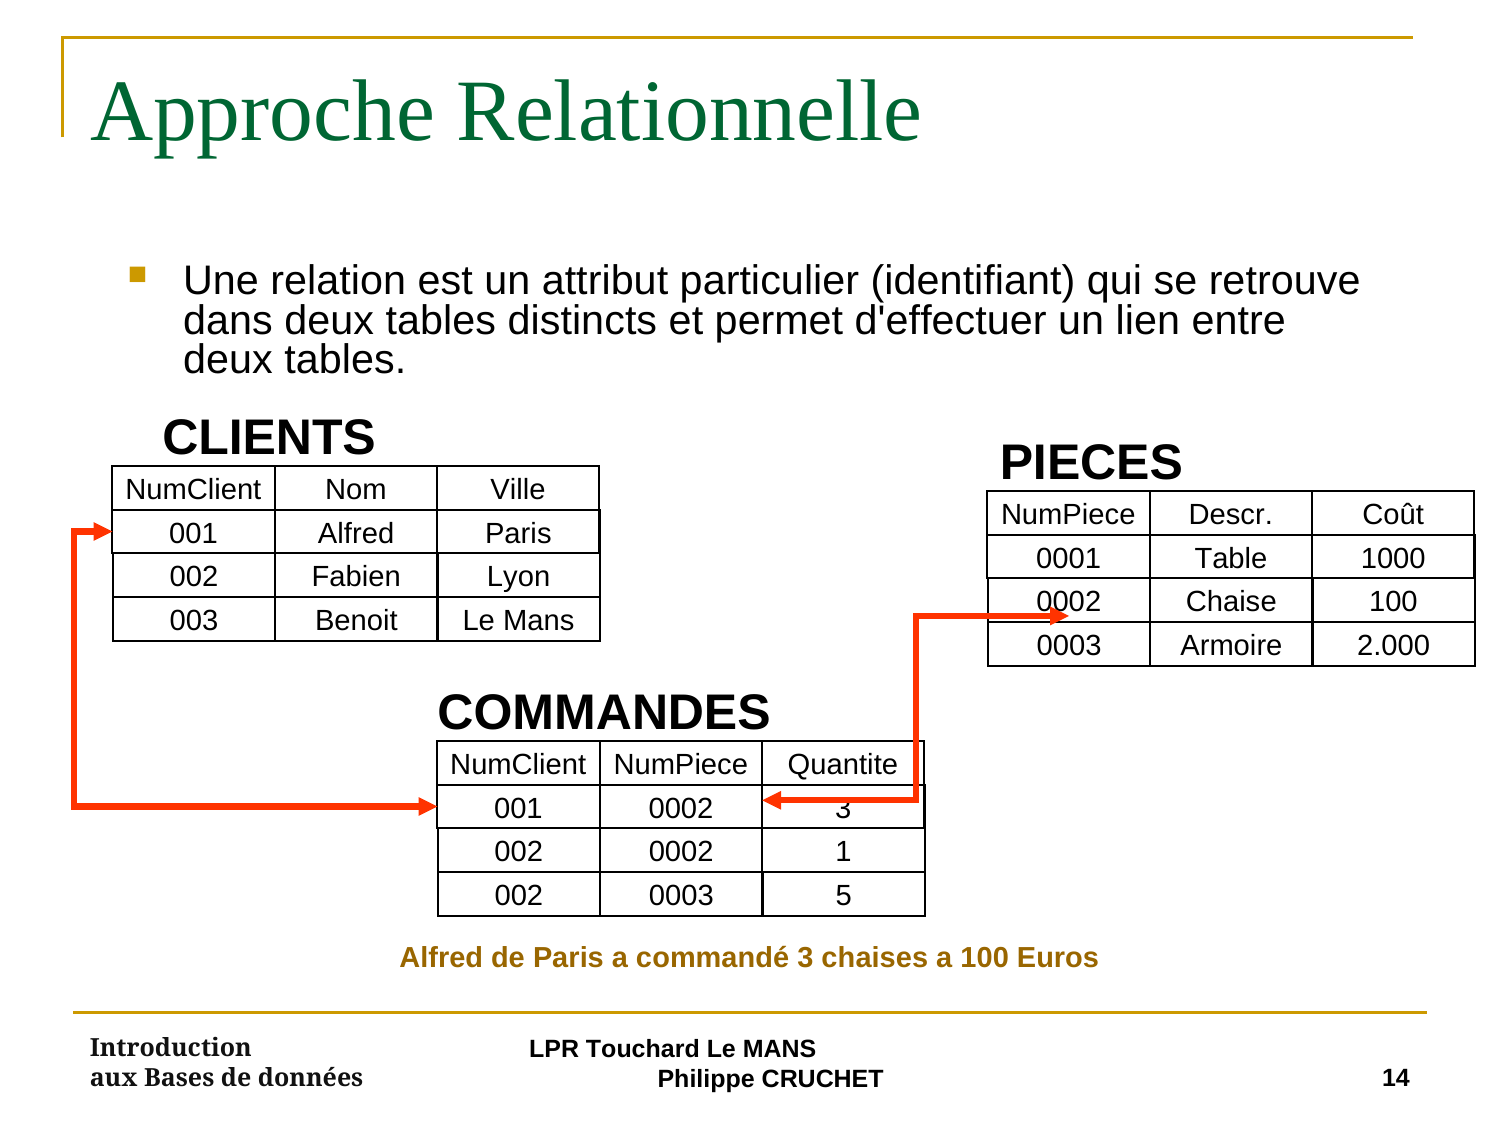

# Approche Relationnelle
Une relation est un attribut particulier (identifiant) qui se retrouve dans deux tables distincts et permet d'effectuer un lien entre deux tables.
Alfred de Paris a commandé 3 chaises a 100 Euros
CLIENTS
PIECES
NumClient
Nom
Ville
001
Alfred
Paris
002
Fabien
Lyon
003
Benoit
Le Mans
NumPiece
Descr.
Coût
0001
Table
1000
0002
Chaise
100
0003
Armoire
2.000
COMMANDES
NumClient
NumPiece
Quantite
001
0002
3
002
0002
1
002
0003
5
LPR Touchard Le MANS Philippe CRUCHET